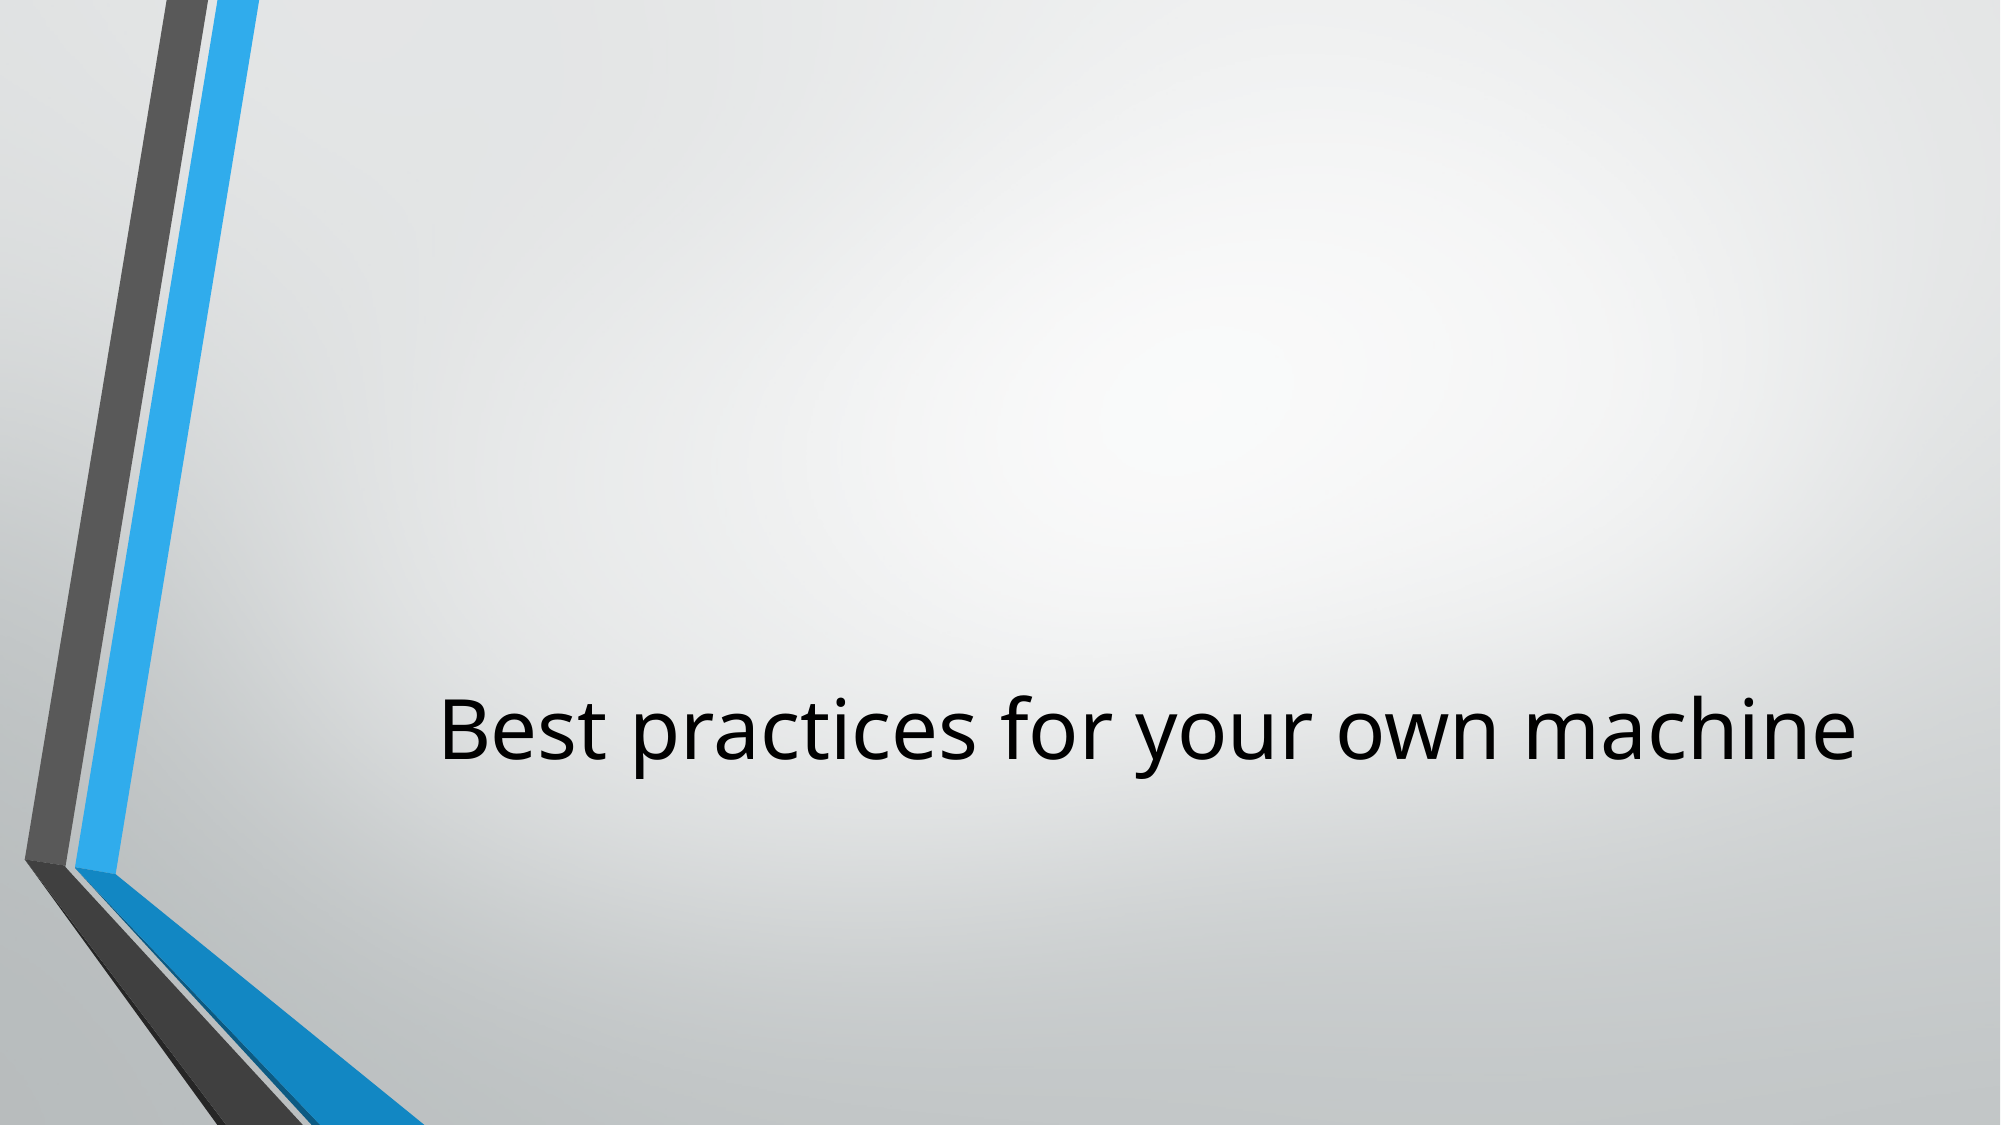

# Best practices for your own machine